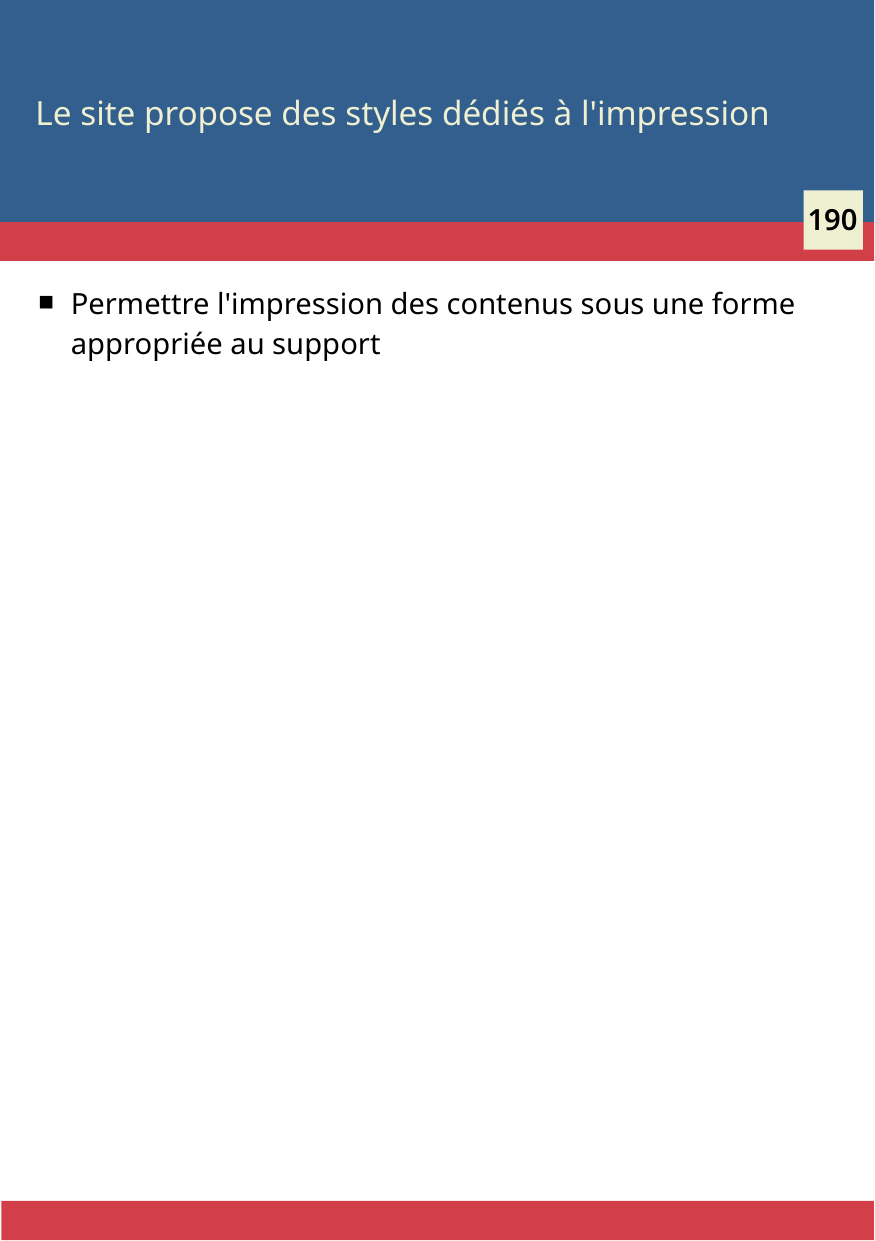

# Le site propose des styles dédiés à l'impression
190
Permettre l'impression des contenus sous une forme appropriée au support